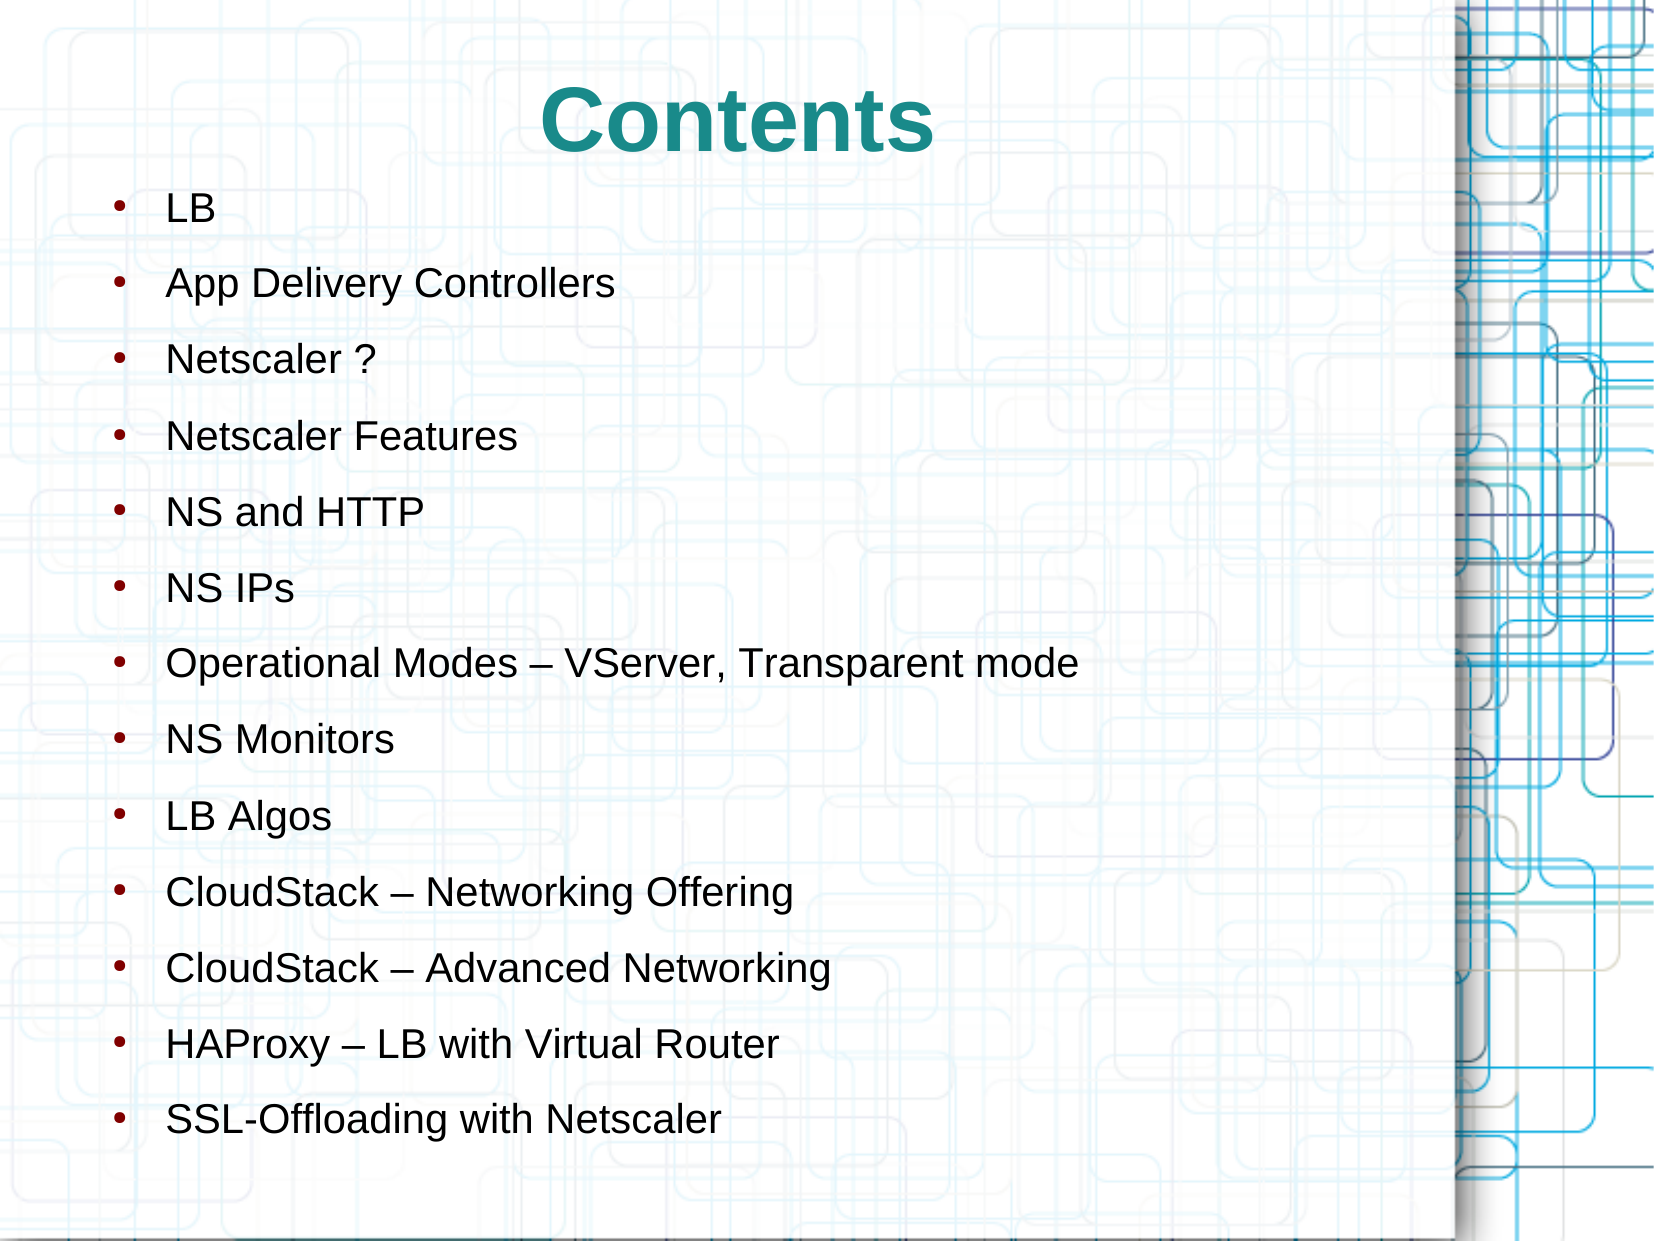

# Contents
LB
App Delivery Controllers
Netscaler ?
Netscaler Features
NS and HTTP
NS IPs
Operational Modes – VServer, Transparent mode
NS Monitors
LB Algos
CloudStack – Networking Offering
CloudStack – Advanced Networking
HAProxy – LB with Virtual Router
SSL-Offloading with Netscaler